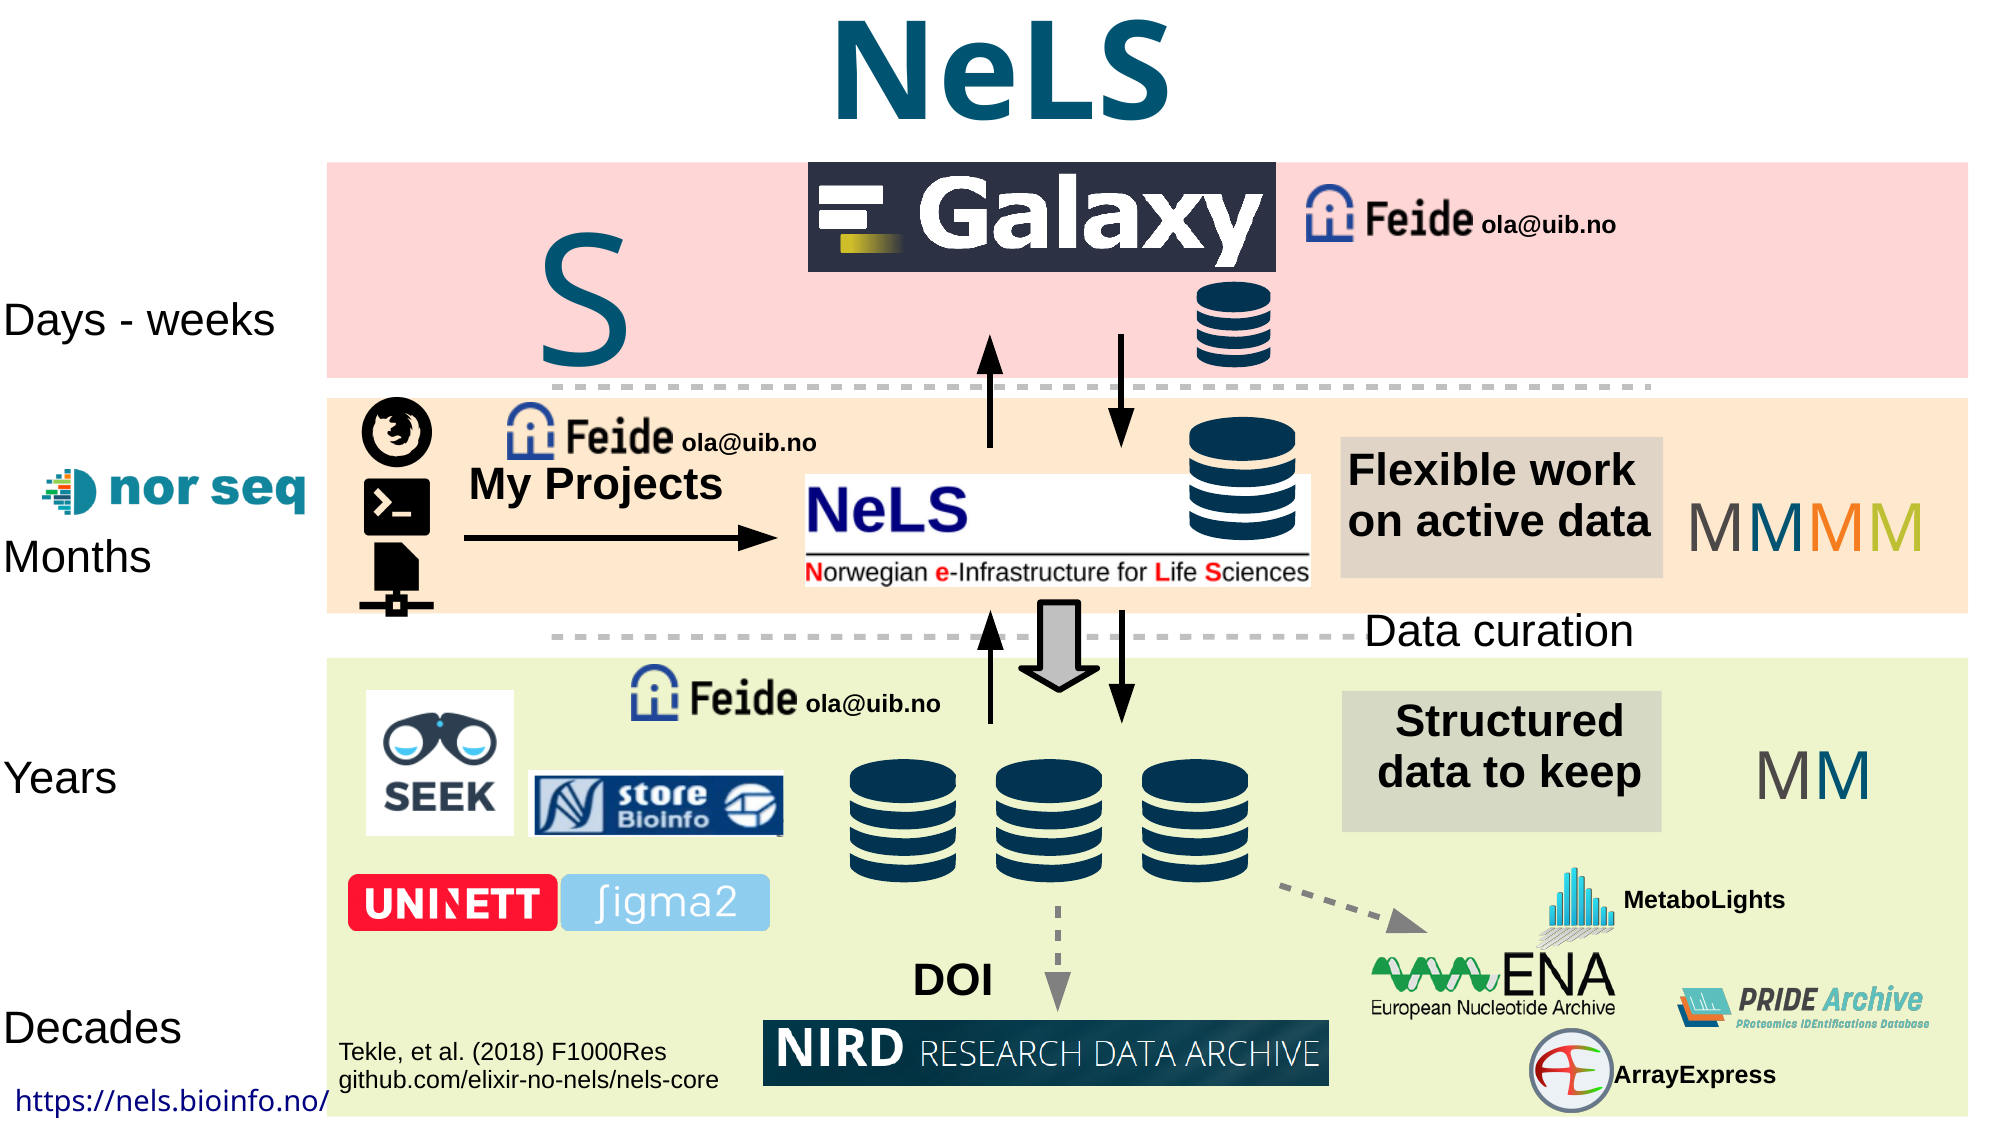

# NeLS
S
ola@uib.no
Days - weeks
ola@uib.no
Flexible work
on active data
My Projects
MMMM
Months
Data curation
ola@uib.no
Structured data to keep
MM
Years
MetaboLights
DOI
Decades
Tekle, et al. (2018) F1000Res
github.com/elixir-no-nels/nels-core
ArrayExpress
https://nels.bioinfo.no/